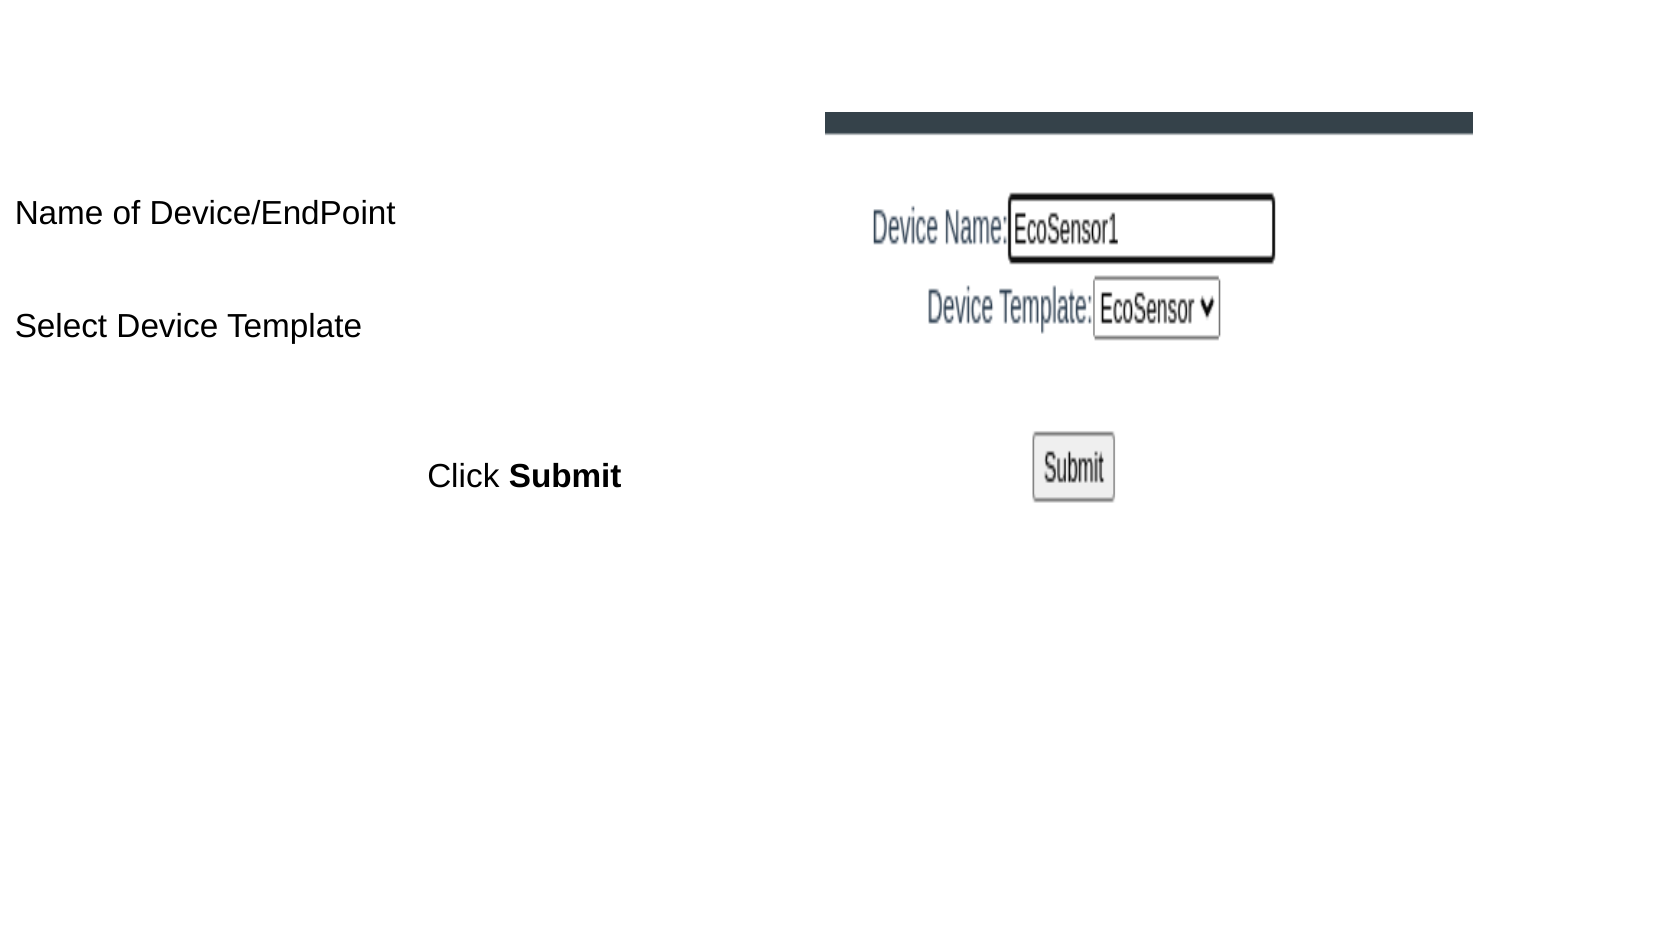

Name of Device/EndPoint
Select Device Template
Click Submit